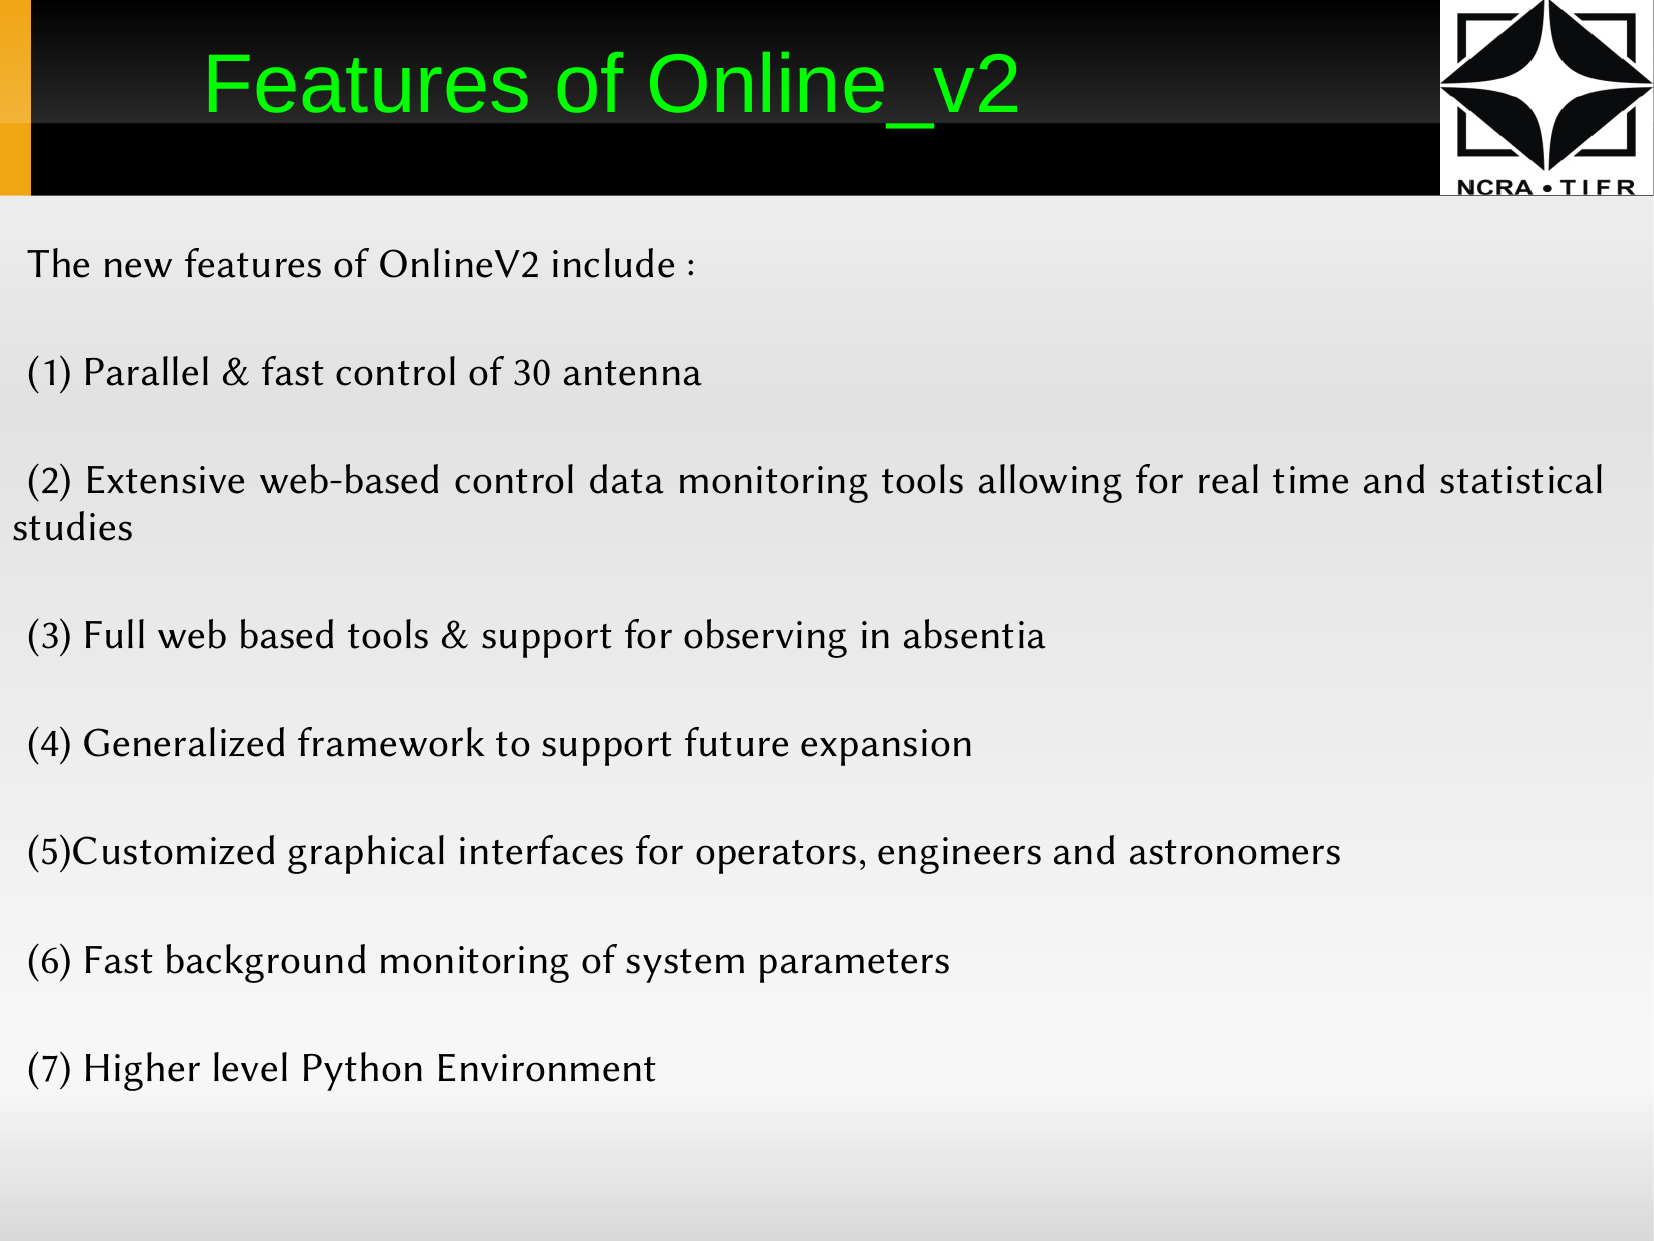

Features of Online_v2
The new features of OnlineV2 include :
(1) Parallel & fast control of 30 antenna
(2) Extensive web-based control data monitoring tools allowing for real time and statistical studies
(3) Full web based tools & support for observing in absentia
(4) Generalized framework to support future expansion
(5)Customized graphical interfaces for operators, engineers and astronomers
(6) Fast background monitoring of system parameters
(7) Higher level Python Environment